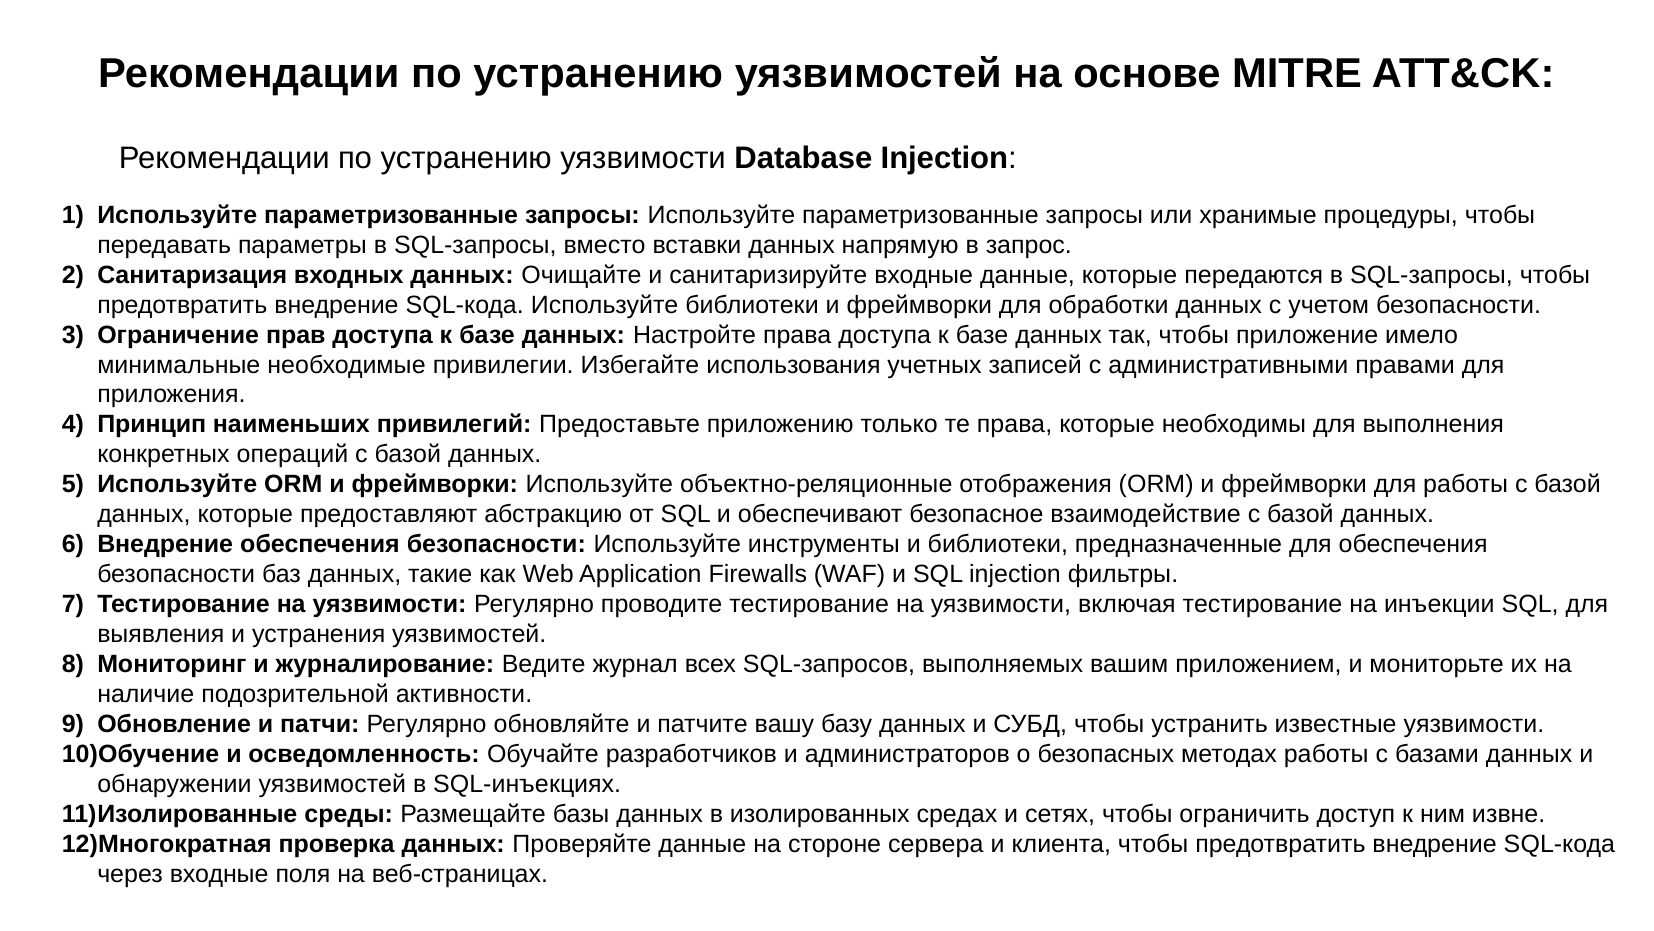

Рекомендации по устранению уязвимостей на основе MITRE ATT&CK:
Рекомендации по устранению уязвимости Database Injection:
Используйте параметризованные запросы: Используйте параметризованные запросы или хранимые процедуры, чтобы передавать параметры в SQL-запросы, вместо вставки данных напрямую в запрос.
Санитаризация входных данных: Очищайте и санитаризируйте входные данные, которые передаются в SQL-запросы, чтобы предотвратить внедрение SQL-кода. Используйте библиотеки и фреймворки для обработки данных с учетом безопасности.
Ограничение прав доступа к базе данных: Настройте права доступа к базе данных так, чтобы приложение имело минимальные необходимые привилегии. Избегайте использования учетных записей с административными правами для приложения.
Принцип наименьших привилегий: Предоставьте приложению только те права, которые необходимы для выполнения конкретных операций с базой данных.
Используйте ORM и фреймворки: Используйте объектно-реляционные отображения (ORM) и фреймворки для работы с базой данных, которые предоставляют абстракцию от SQL и обеспечивают безопасное взаимодействие с базой данных.
Внедрение обеспечения безопасности: Используйте инструменты и библиотеки, предназначенные для обеспечения безопасности баз данных, такие как Web Application Firewalls (WAF) и SQL injection фильтры.
Тестирование на уязвимости: Регулярно проводите тестирование на уязвимости, включая тестирование на инъекции SQL, для выявления и устранения уязвимостей.
Мониторинг и журналирование: Ведите журнал всех SQL-запросов, выполняемых вашим приложением, и мониторьте их на наличие подозрительной активности.
Обновление и патчи: Регулярно обновляйте и патчите вашу базу данных и СУБД, чтобы устранить известные уязвимости.
Обучение и осведомленность: Обучайте разработчиков и администраторов о безопасных методах работы с базами данных и обнаружении уязвимостей в SQL-инъекциях.
Изолированные среды: Размещайте базы данных в изолированных средах и сетях, чтобы ограничить доступ к ним извне.
Многократная проверка данных: Проверяйте данные на стороне сервера и клиента, чтобы предотвратить внедрение SQL-кода через входные поля на веб-страницах.